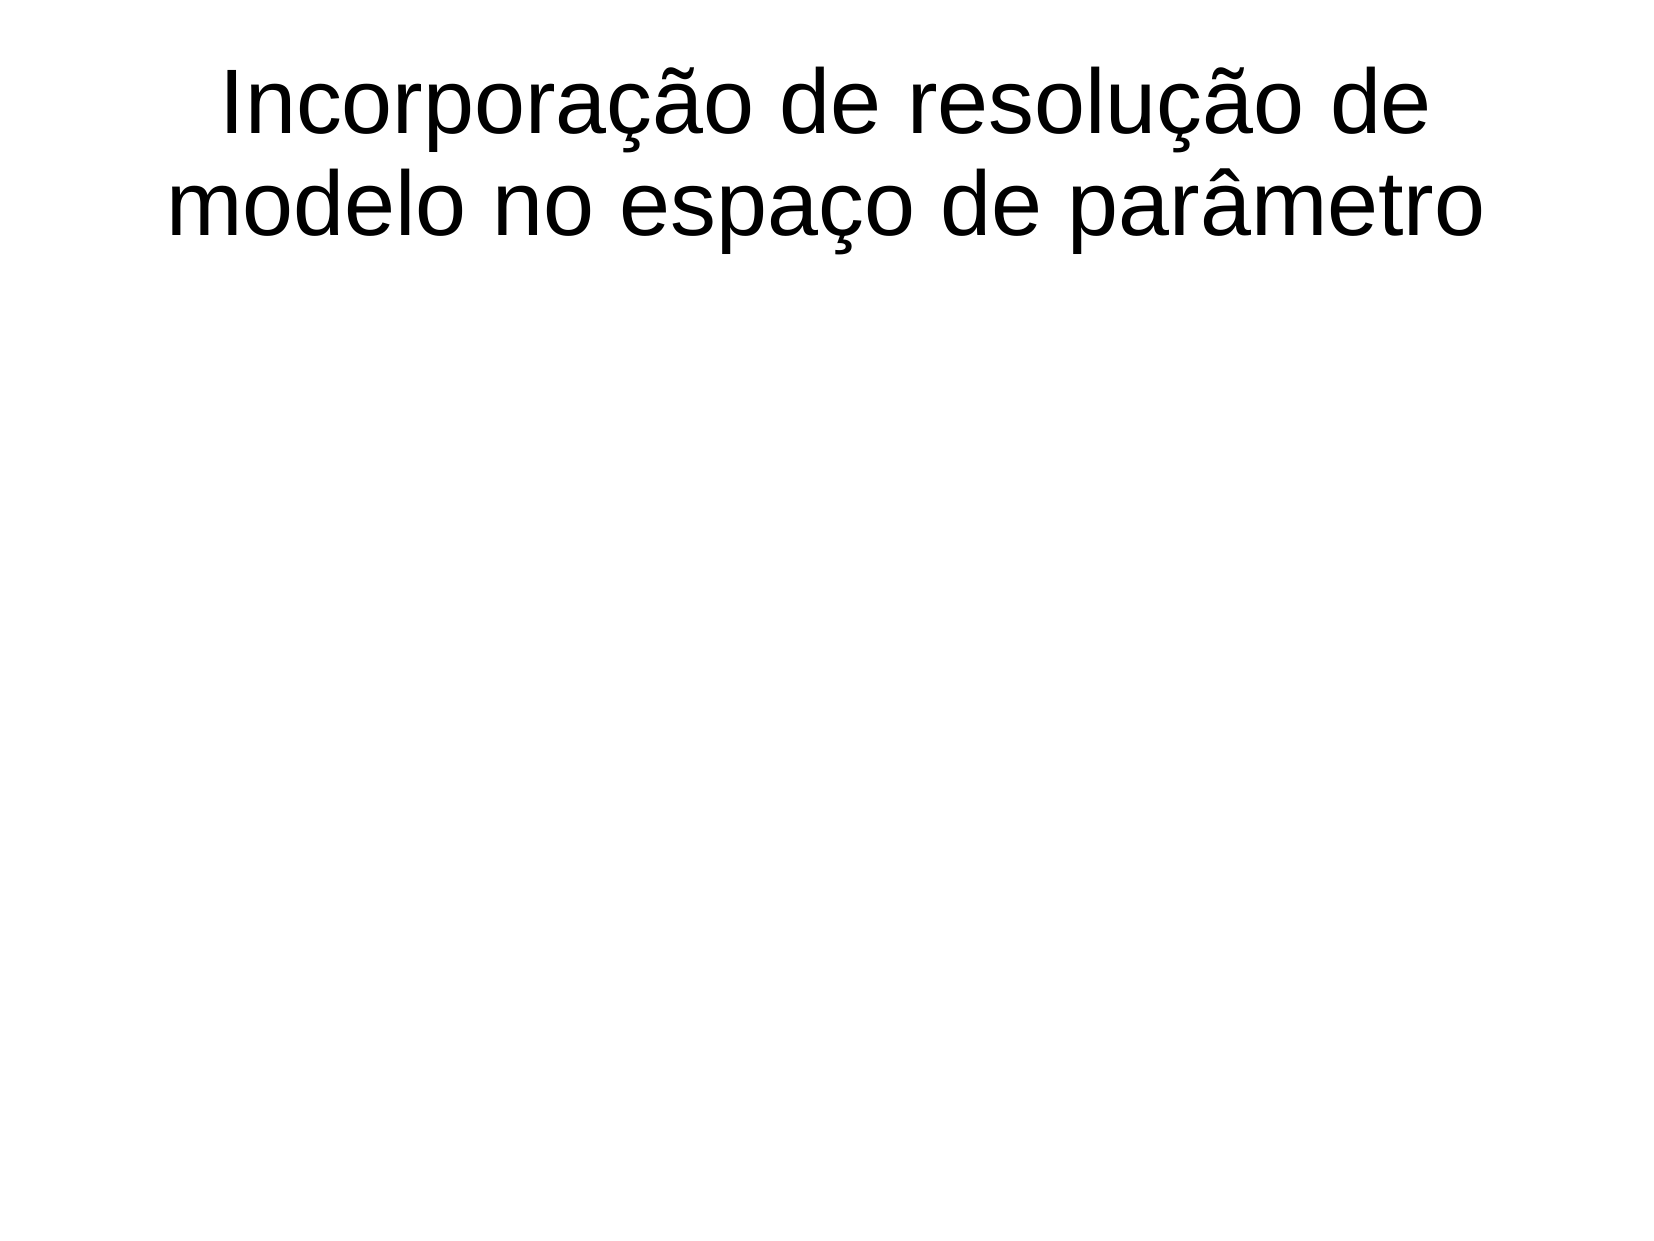

# Incorporação de resolução de modelo no espaço de parâmetro